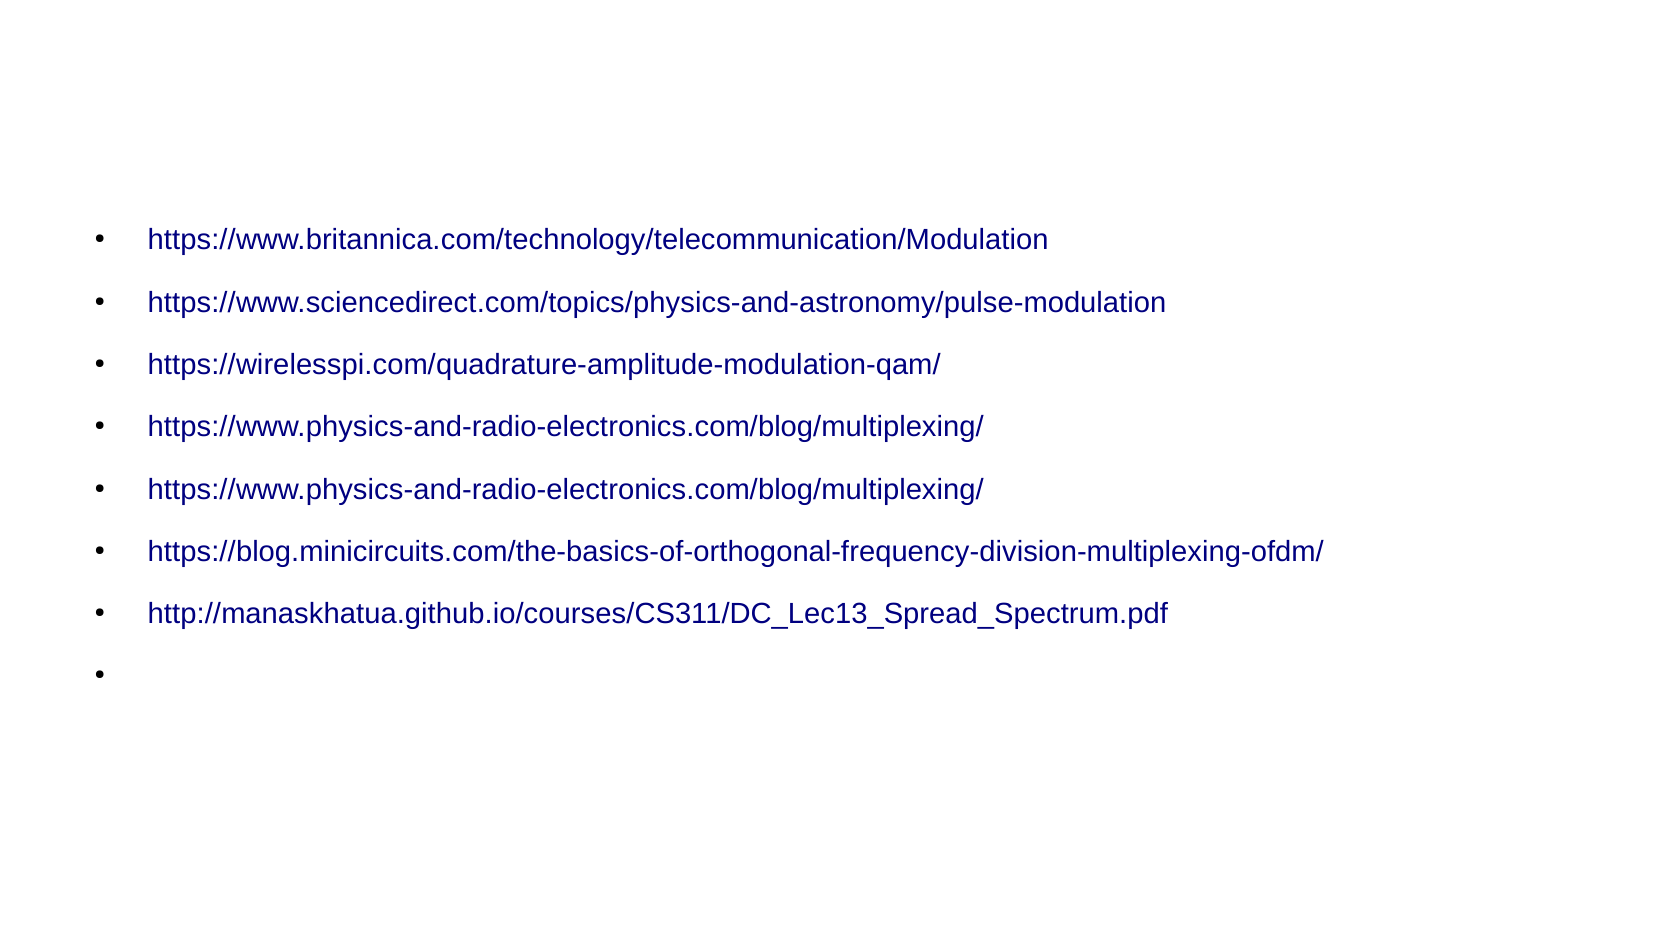

#
https://www.britannica.com/technology/telecommunication/Modulation
https://www.sciencedirect.com/topics/physics-and-astronomy/pulse-modulation
https://wirelesspi.com/quadrature-amplitude-modulation-qam/
https://www.physics-and-radio-electronics.com/blog/multiplexing/
https://www.physics-and-radio-electronics.com/blog/multiplexing/
https://blog.minicircuits.com/the-basics-of-orthogonal-frequency-division-multiplexing-ofdm/
http://manaskhatua.github.io/courses/CS311/DC_Lec13_Spread_Spectrum.pdf